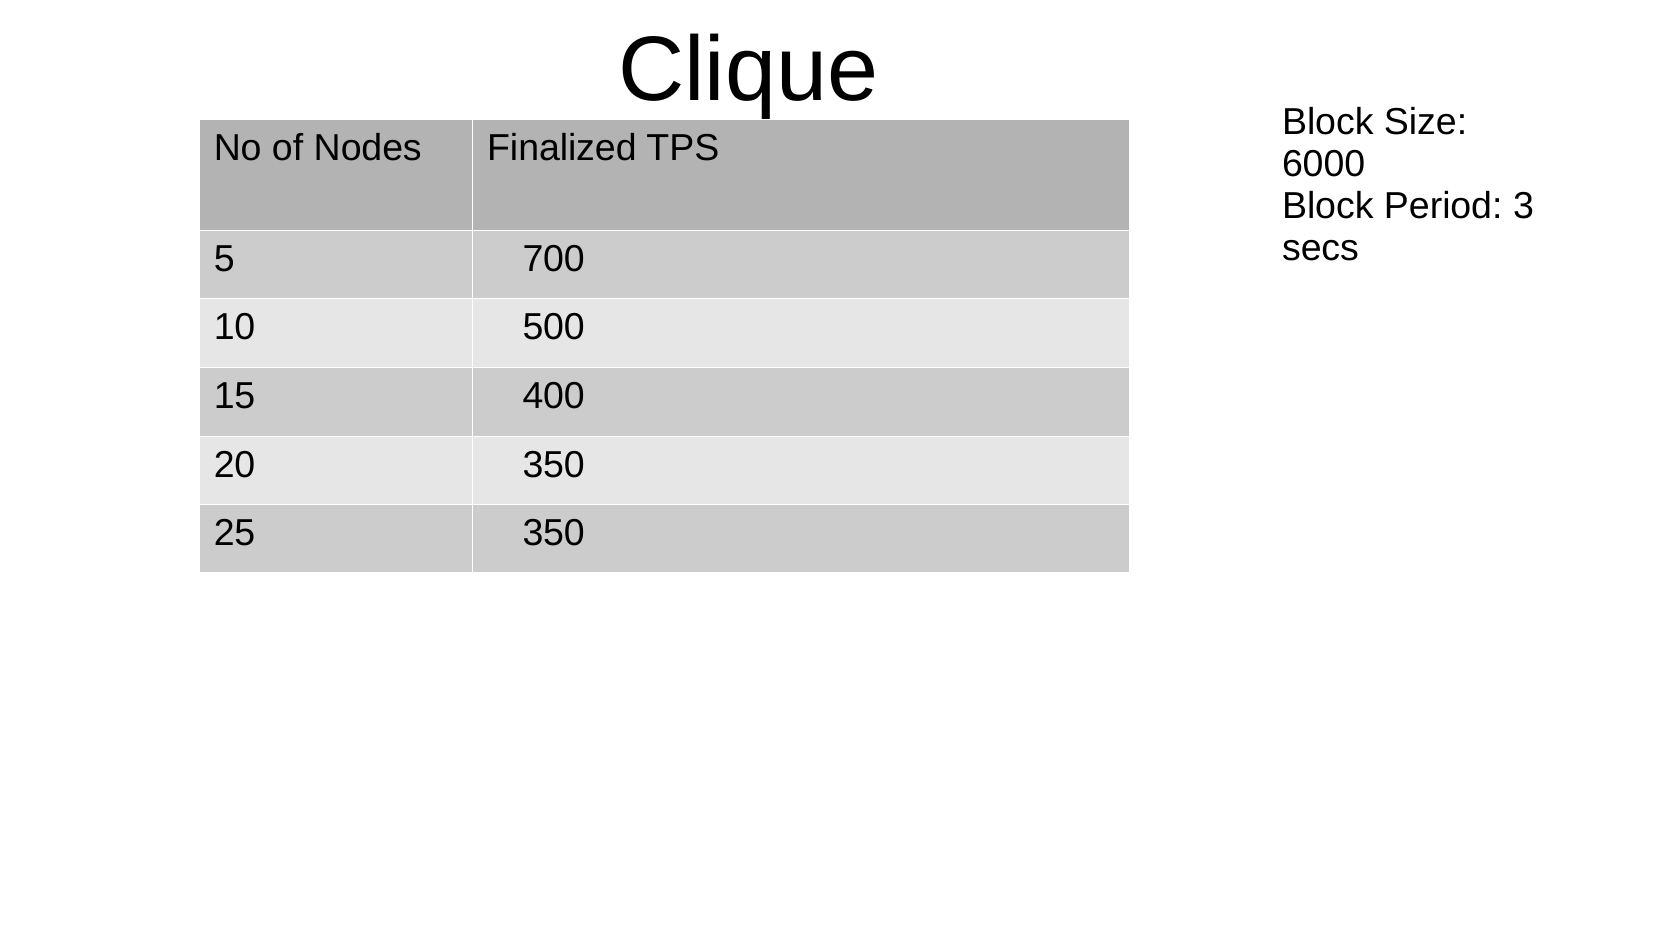

# Clique
Block Size: 6000
Block Period: 3 secs
| No of Nodes | Finalized TPS |
| --- | --- |
| 5 | 700 |
| 10 | 500 |
| 15 | 400 |
| 20 | 350 |
| 25 | 350 |